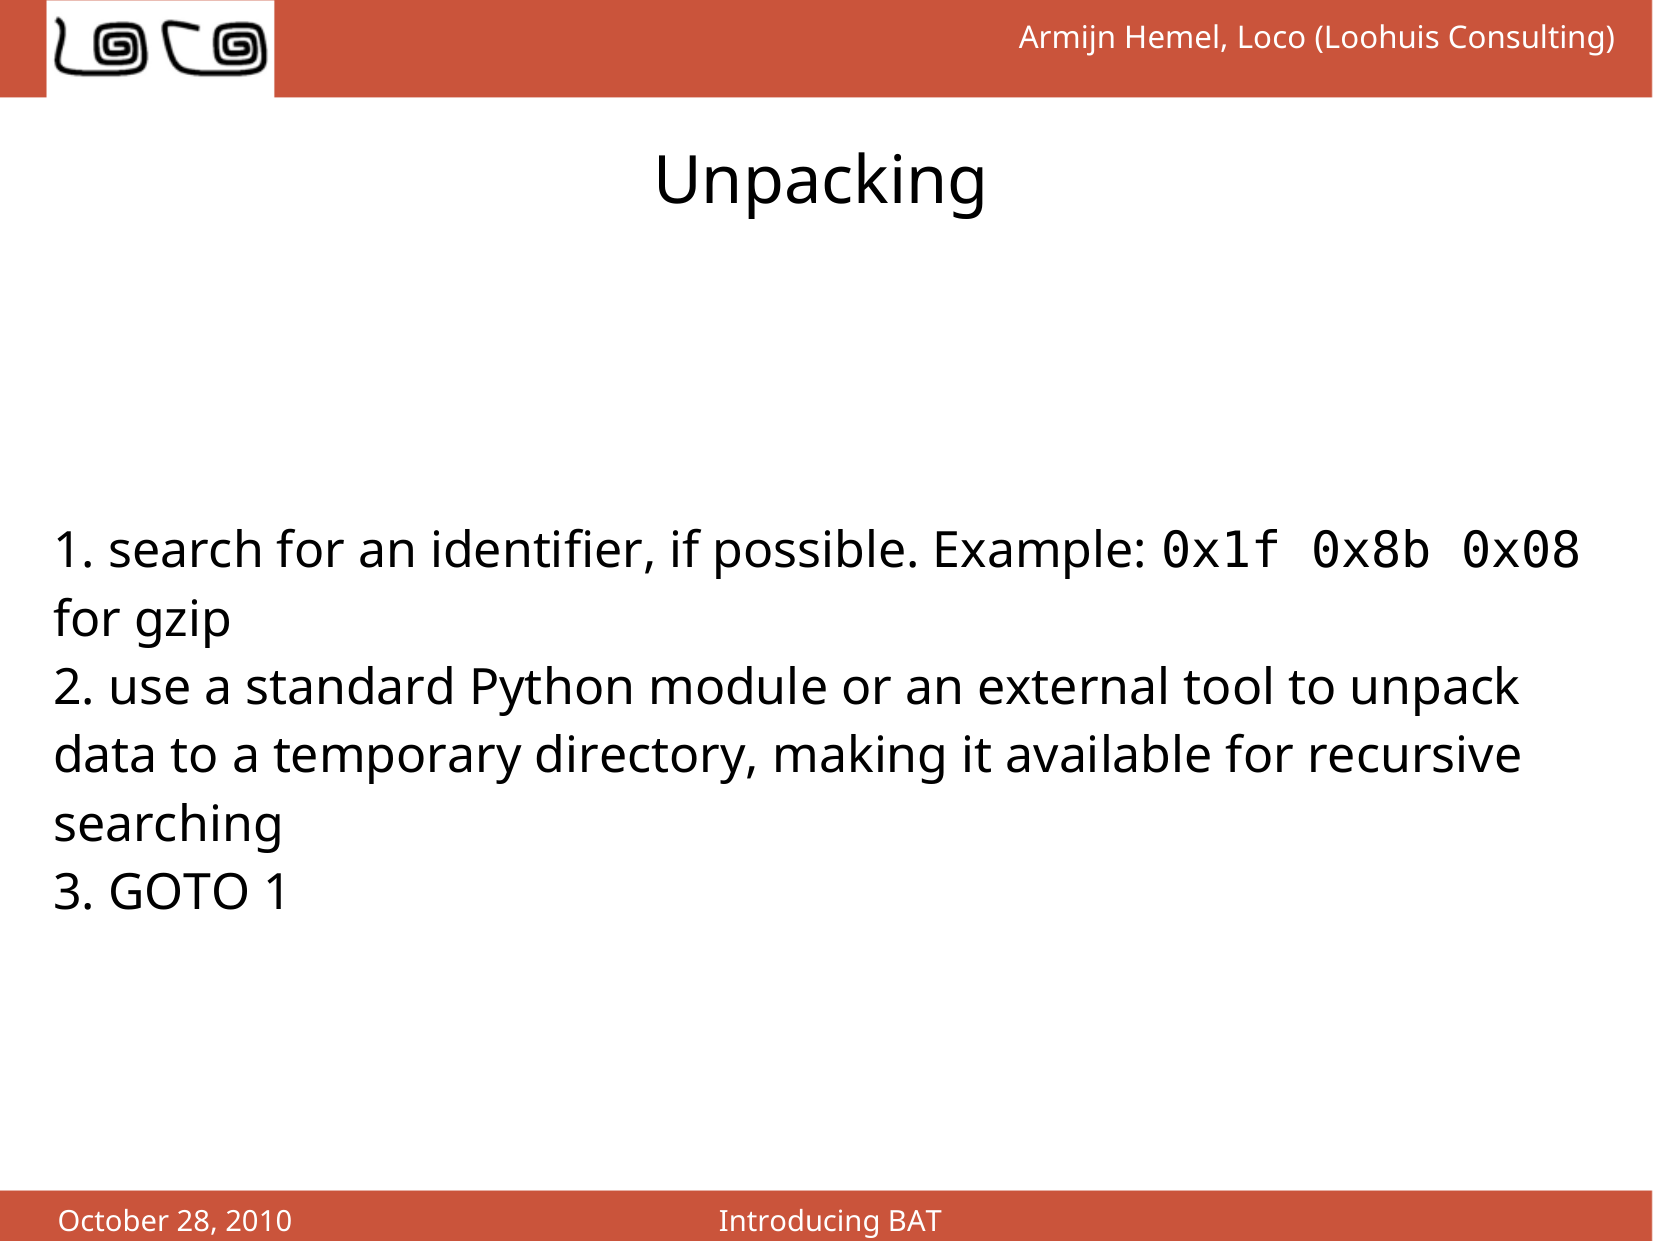

# Unpacking
 search for an identifier, if possible. Example: 0x1f 0x8b 0x08 for gzip
 use a standard Python module or an external tool to unpack data to a temporary directory, making it available for recursive searching
 GOTO 1
Comet: practical solution or crutch?